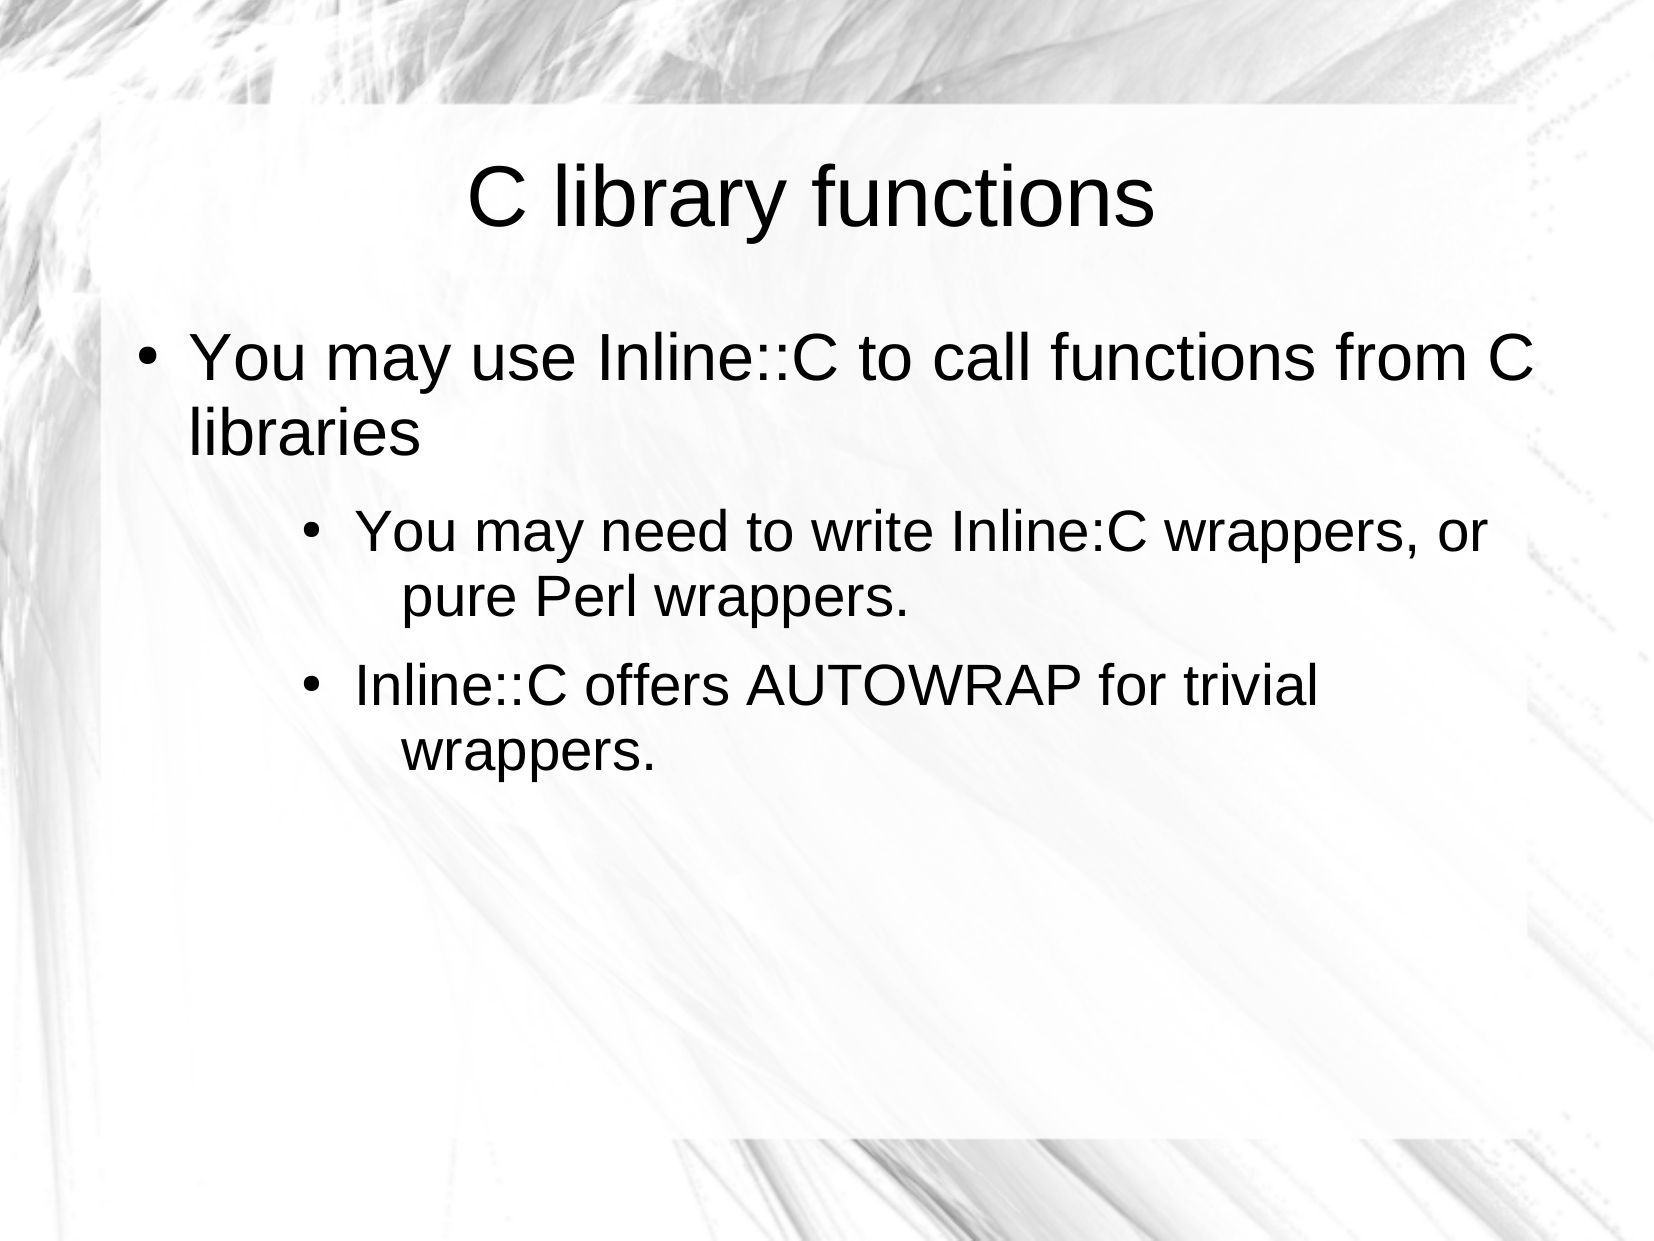

# C library functions
You may use Inline::C to call functions from C libraries
You may need to write Inline:C wrappers, or pure Perl wrappers.
Inline::C offers AUTOWRAP for trivial wrappers.